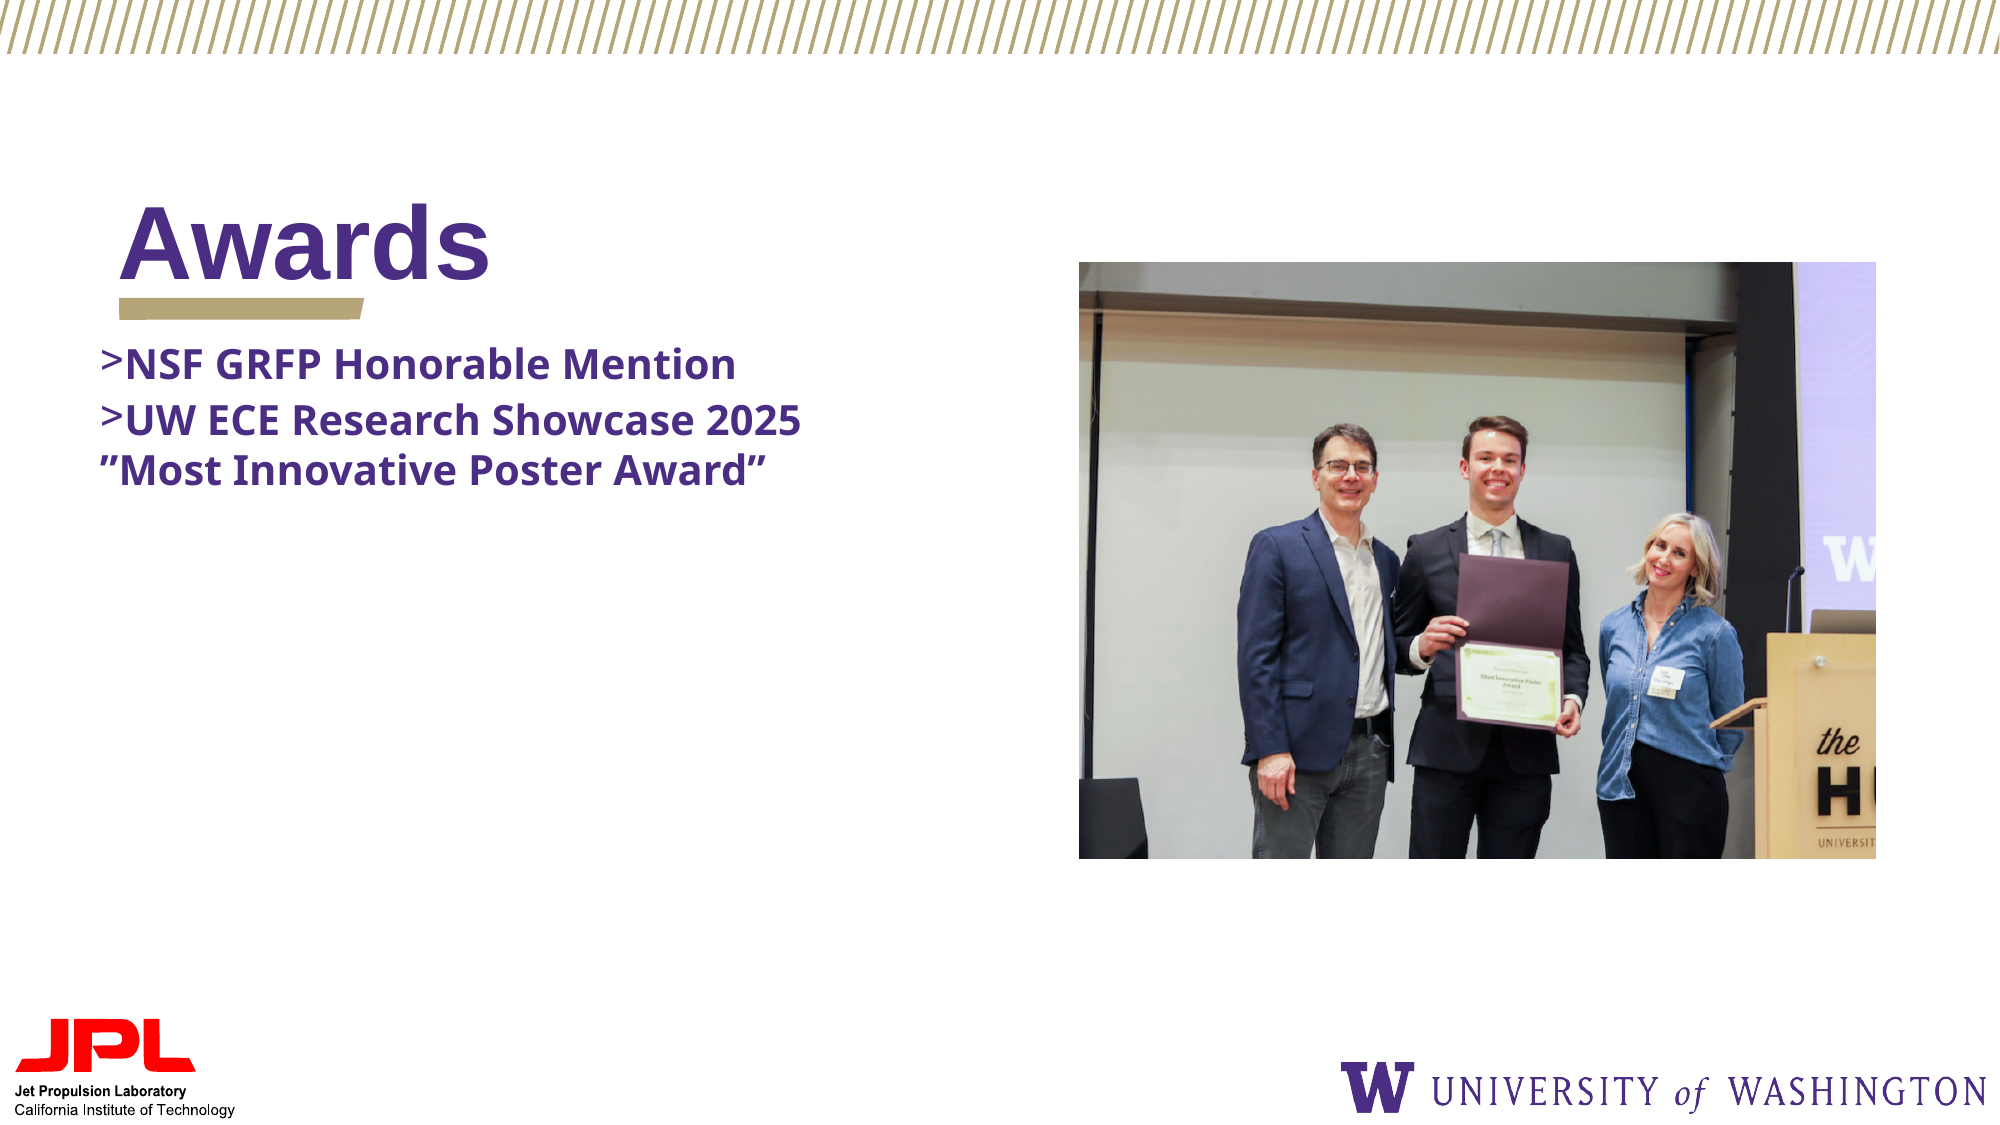

# Awards
NSF GRFP Honorable Mention
UW ECE Research Showcase 2025
”Most Innovative Poster Award”